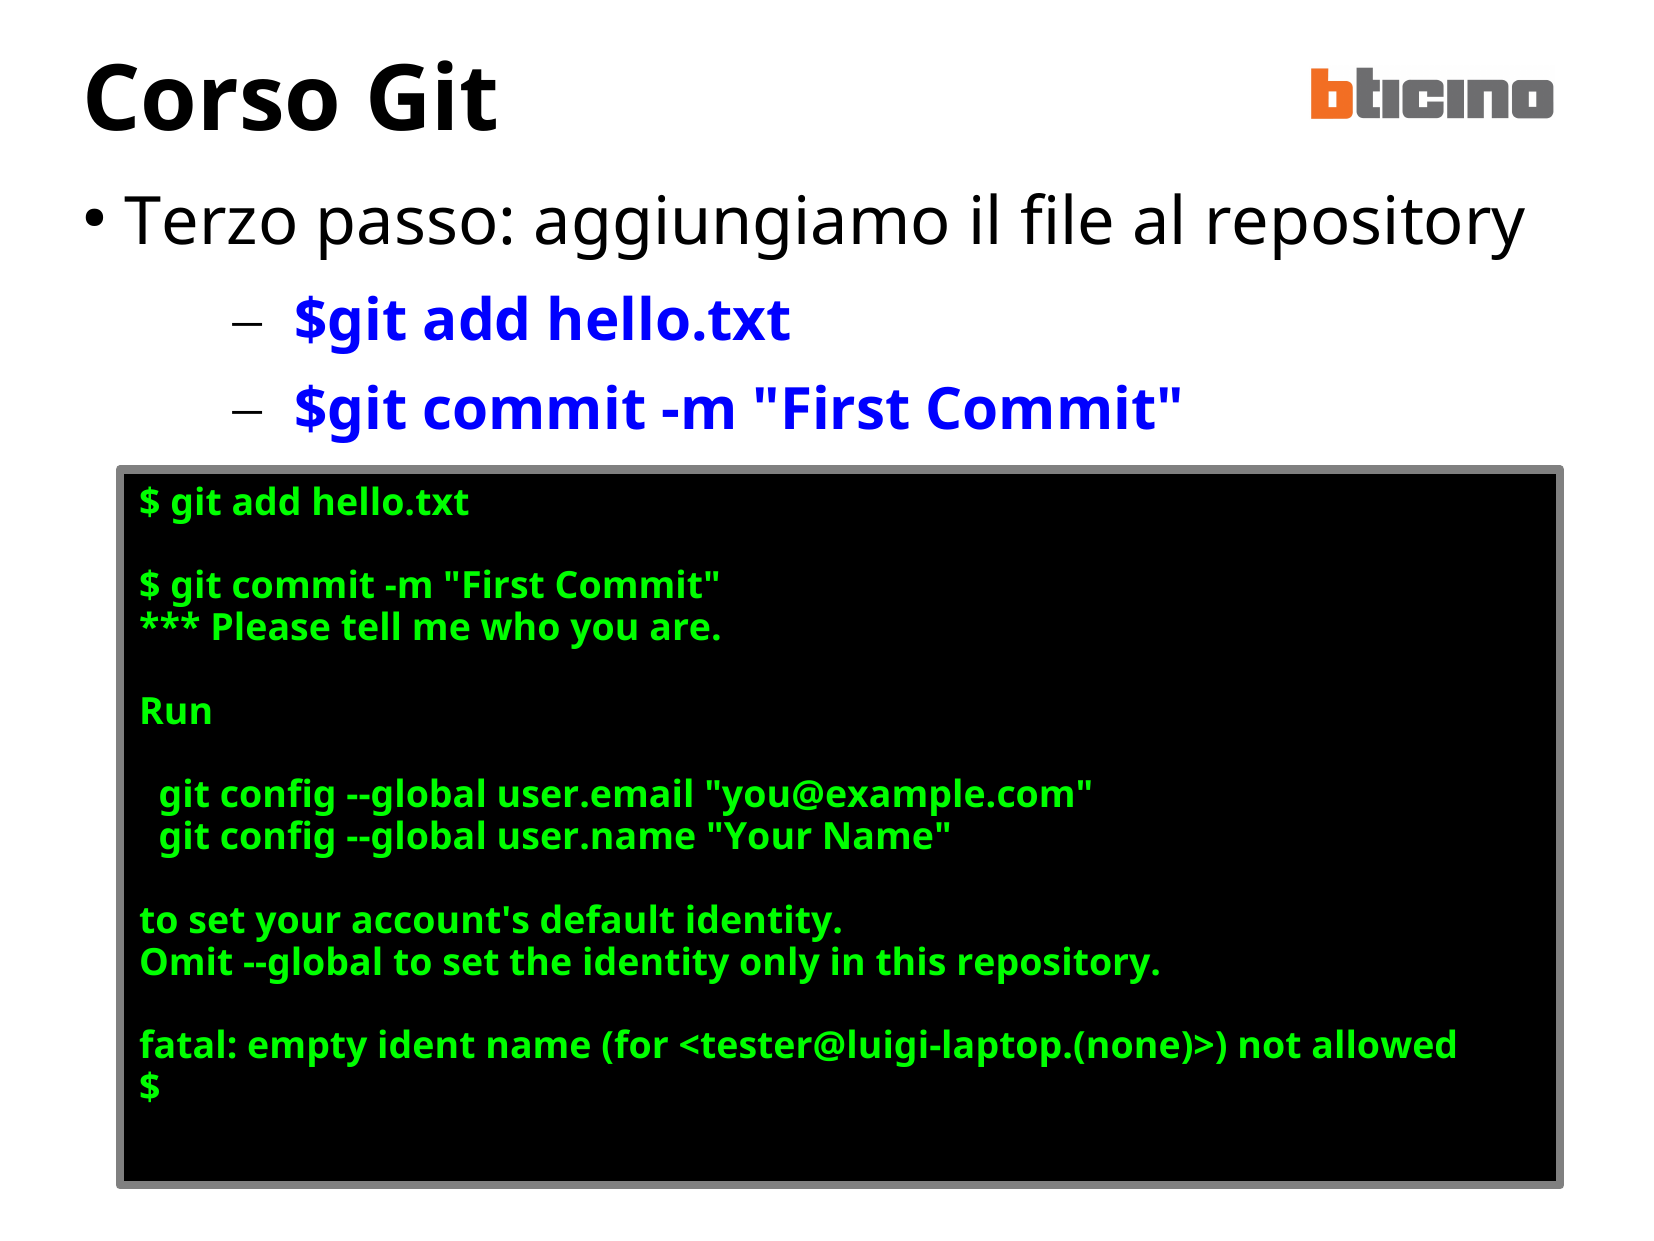

# Corso Git
 Terzo passo: aggiungiamo il file al repository
 $git add hello.txt
 $git commit -m "First Commit"
$ git add hello.txt
$ git commit -m "First Commit"
*** Please tell me who you are.
Run
 git config --global user.email "you@example.com"
 git config --global user.name "Your Name"
to set your account's default identity.
Omit --global to set the identity only in this repository.
fatal: empty ident name (for <tester@luigi-laptop.(none)>) not allowed
$